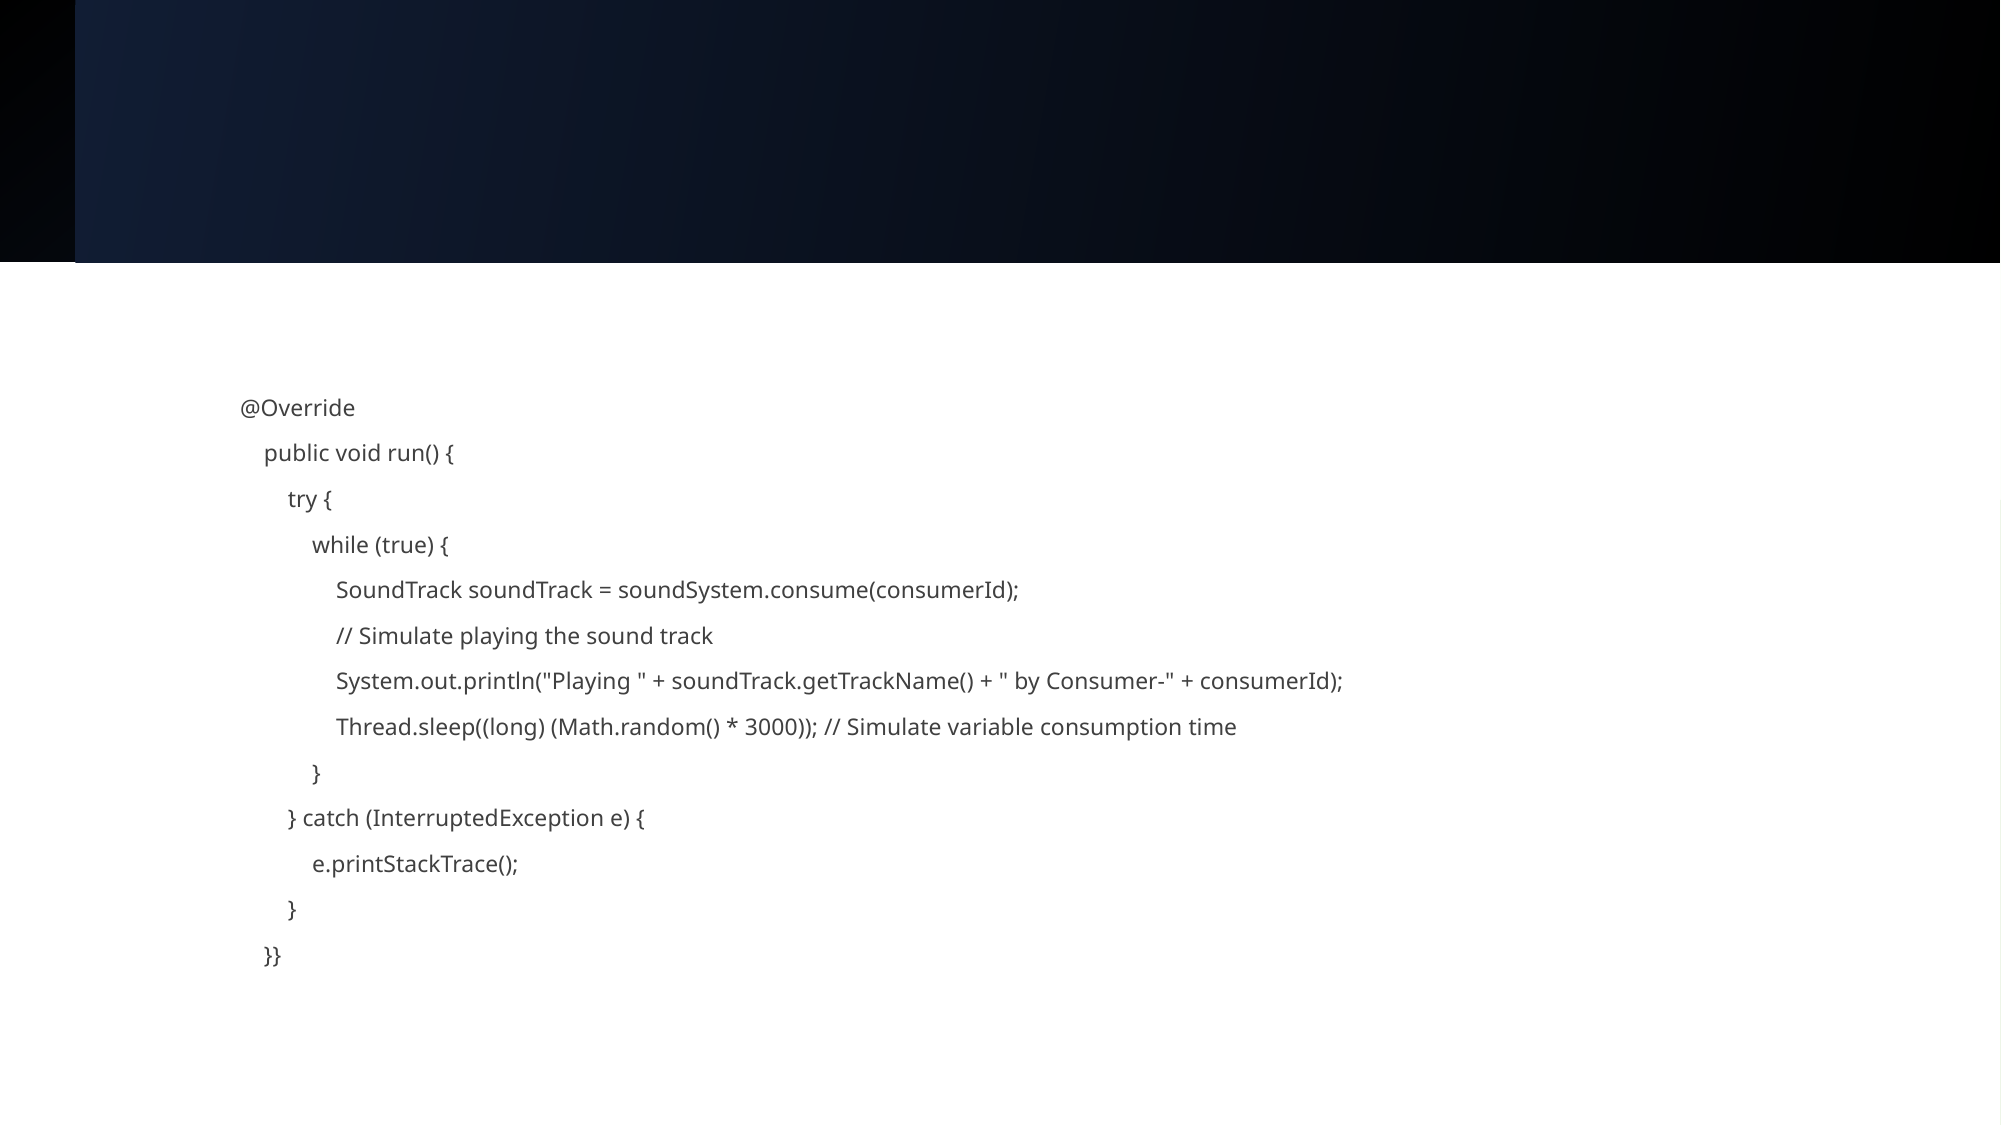

#
@Override
 public void run() {
 try {
 while (true) {
 SoundTrack soundTrack = soundSystem.consume(consumerId);
 // Simulate playing the sound track
 System.out.println("Playing " + soundTrack.getTrackName() + " by Consumer-" + consumerId);
 Thread.sleep((long) (Math.random() * 3000)); // Simulate variable consumption time
 }
 } catch (InterruptedException e) {
 e.printStackTrace();
 }
 }}